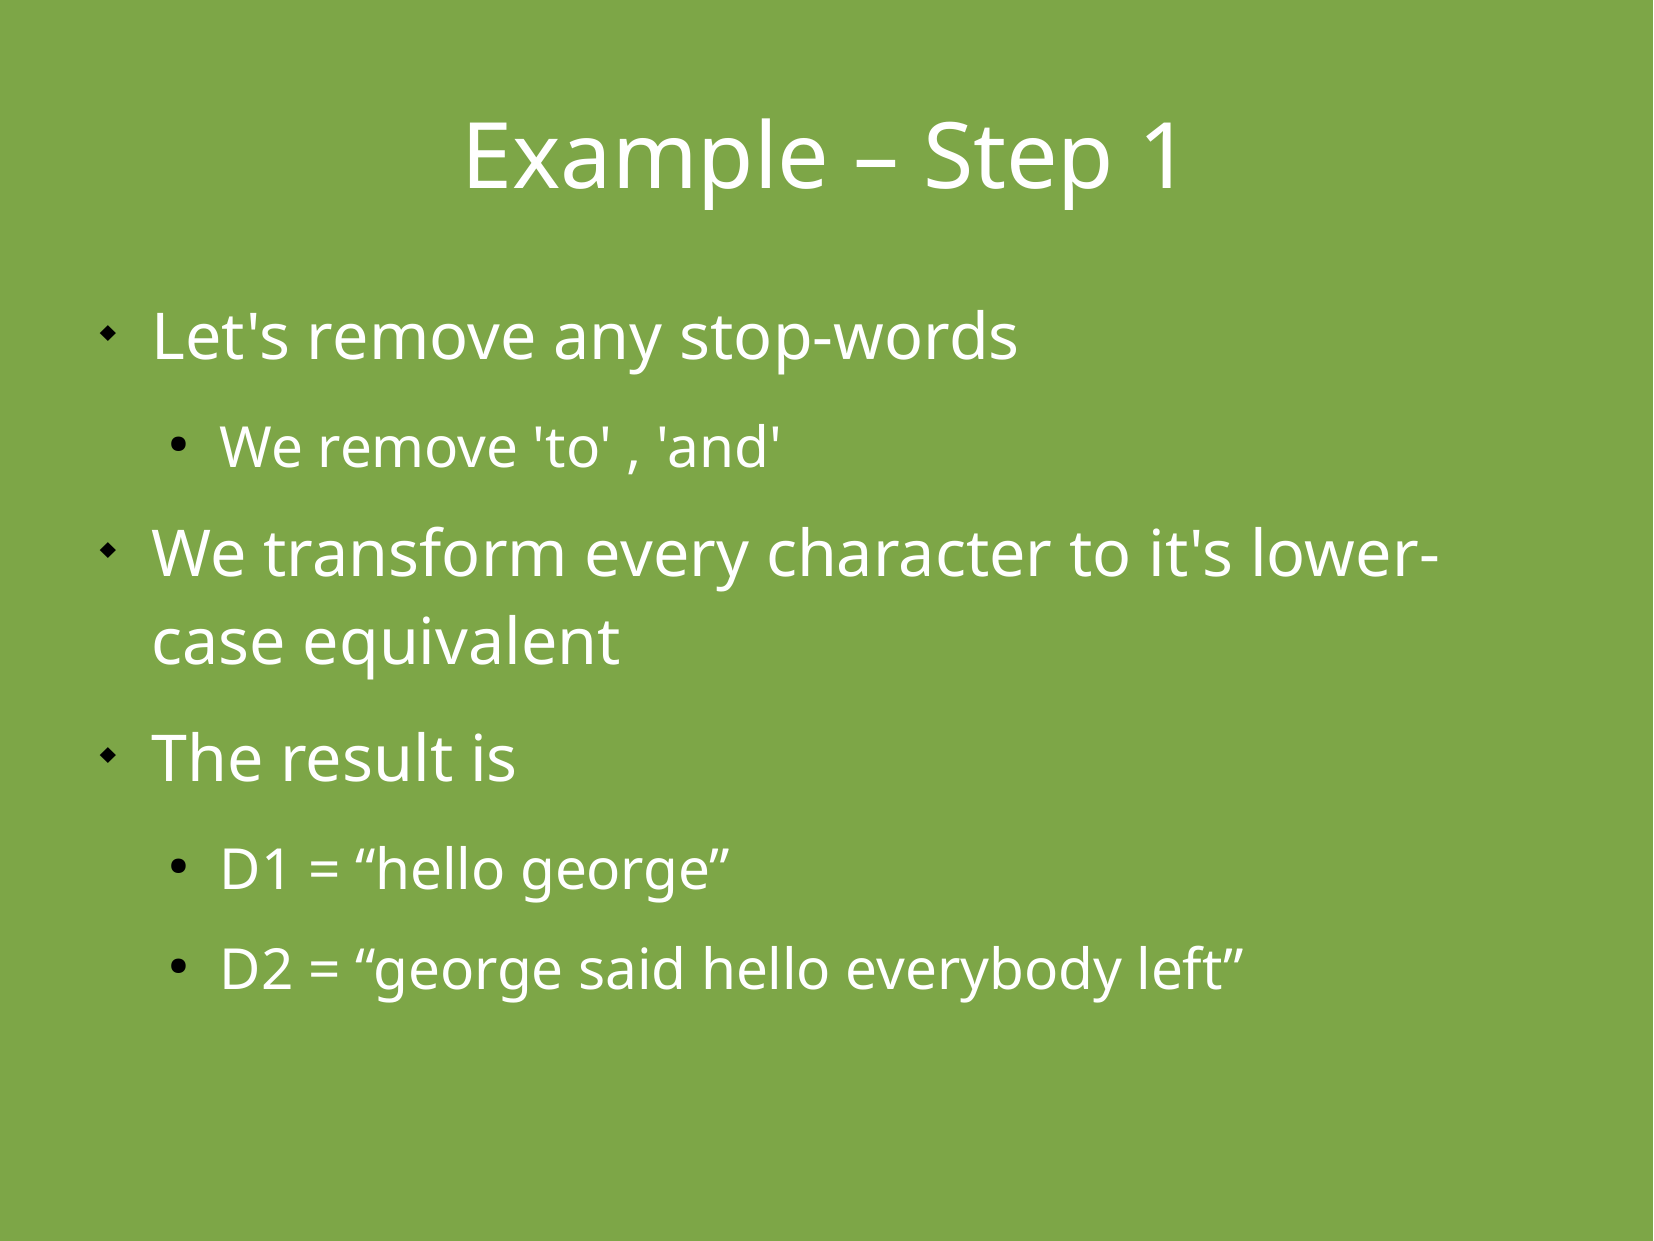

# Example – Step 1
Let's remove any stop-words
We remove 'to' , 'and'
We transform every character to it's lower-case equivalent
The result is
D1 = “hello george”
D2 = “george said hello everybody left”